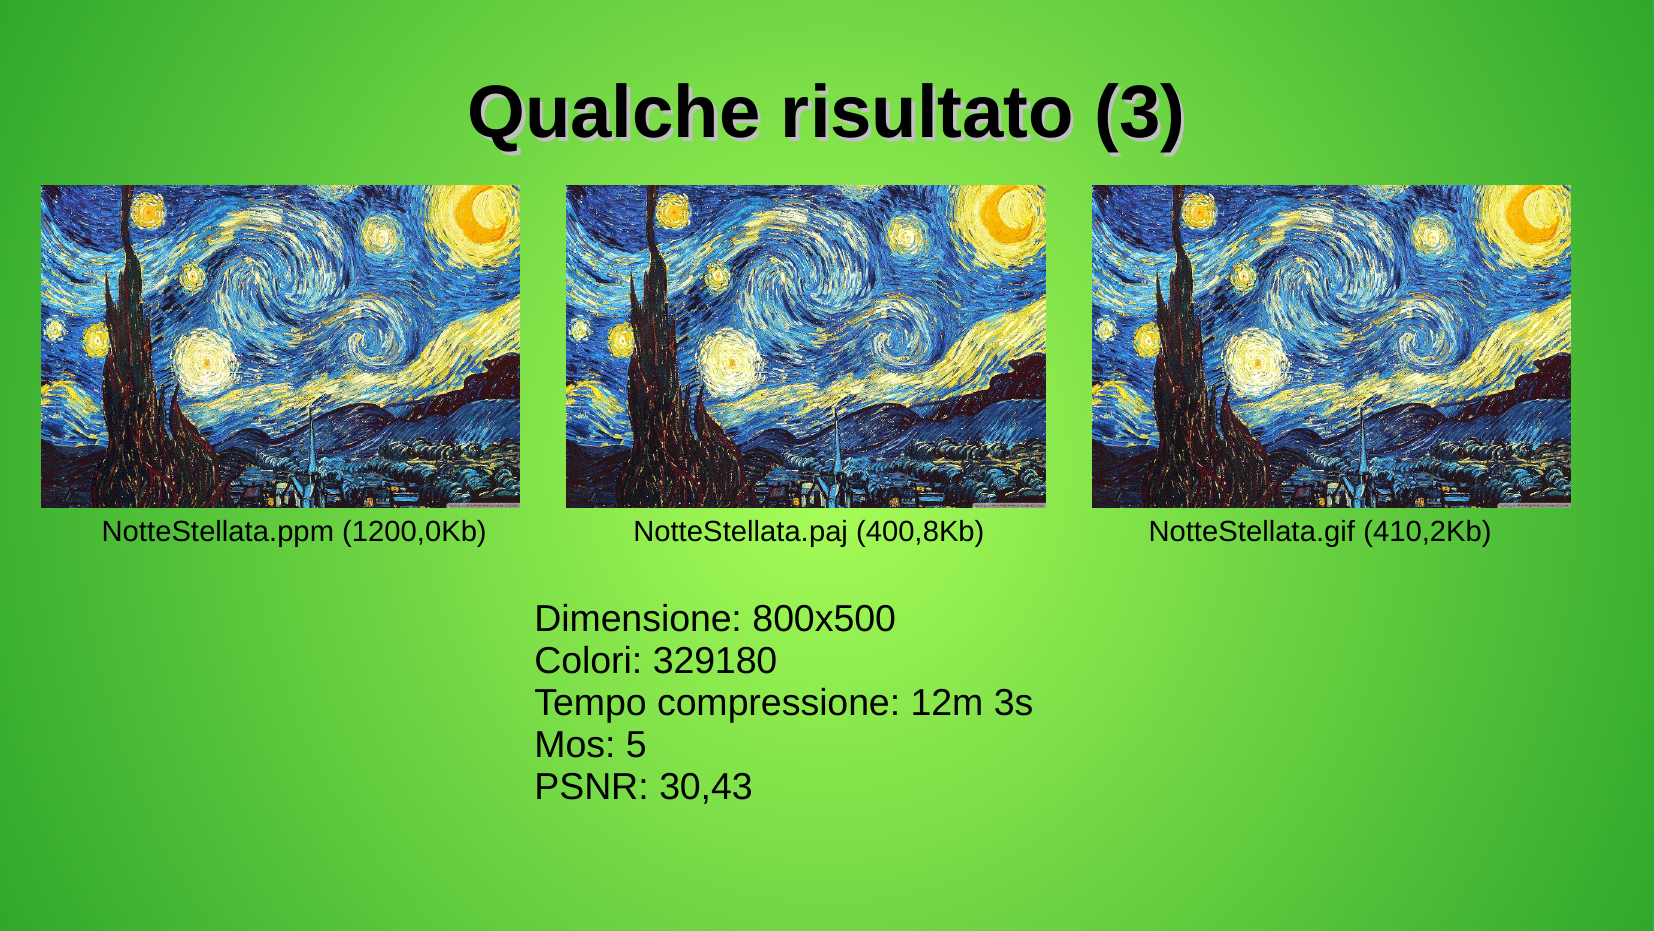

# Qualche risultato (3)
NotteStellata.ppm (1200,0Kb)
NotteStellata.paj (400,8Kb)
NotteStellata.gif (410,2Kb)
Dimensione: 800x500
Colori: 329180
Tempo compressione: 12m 3s
Mos: 5
PSNR: 30,43